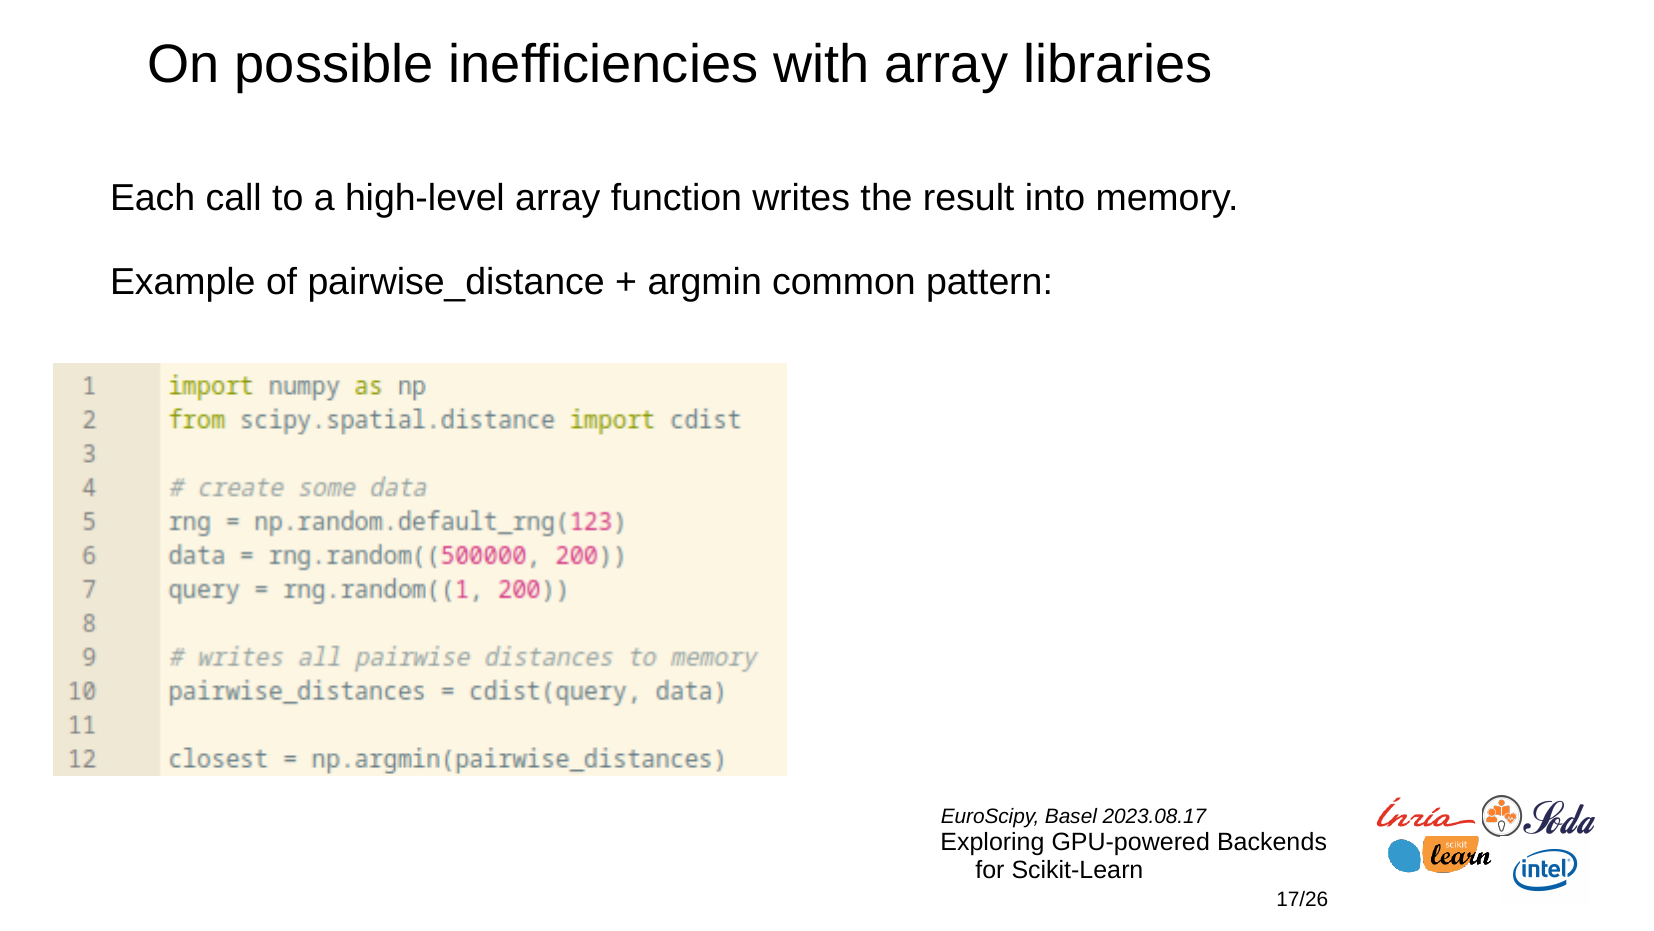

On possible inefficiencies with array libraries
Each call to a high-level array function writes the result into memory.
Example of pairwise_distance + argmin common pattern:
 EuroScipy, Basel 2023.08.17
 Exploring GPU-powered Backends
 for Scikit-Learn
 17/26